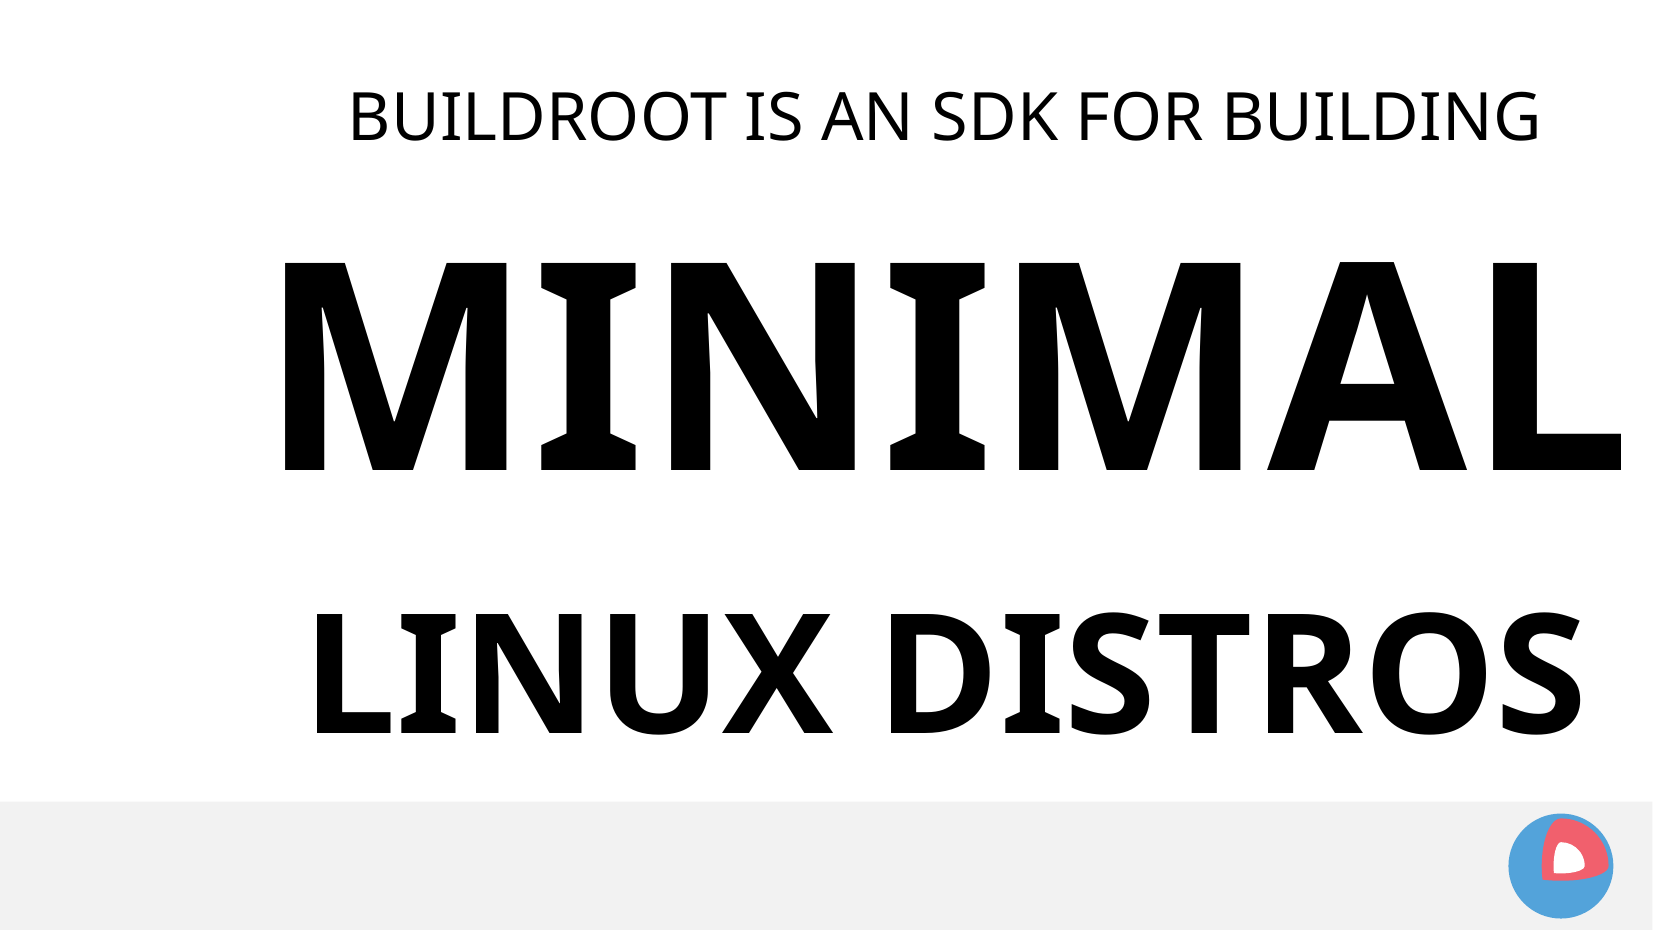

BUILDROOT IS AN SDK FOR BUILDING
MINIMAL
LINUX DISTROS